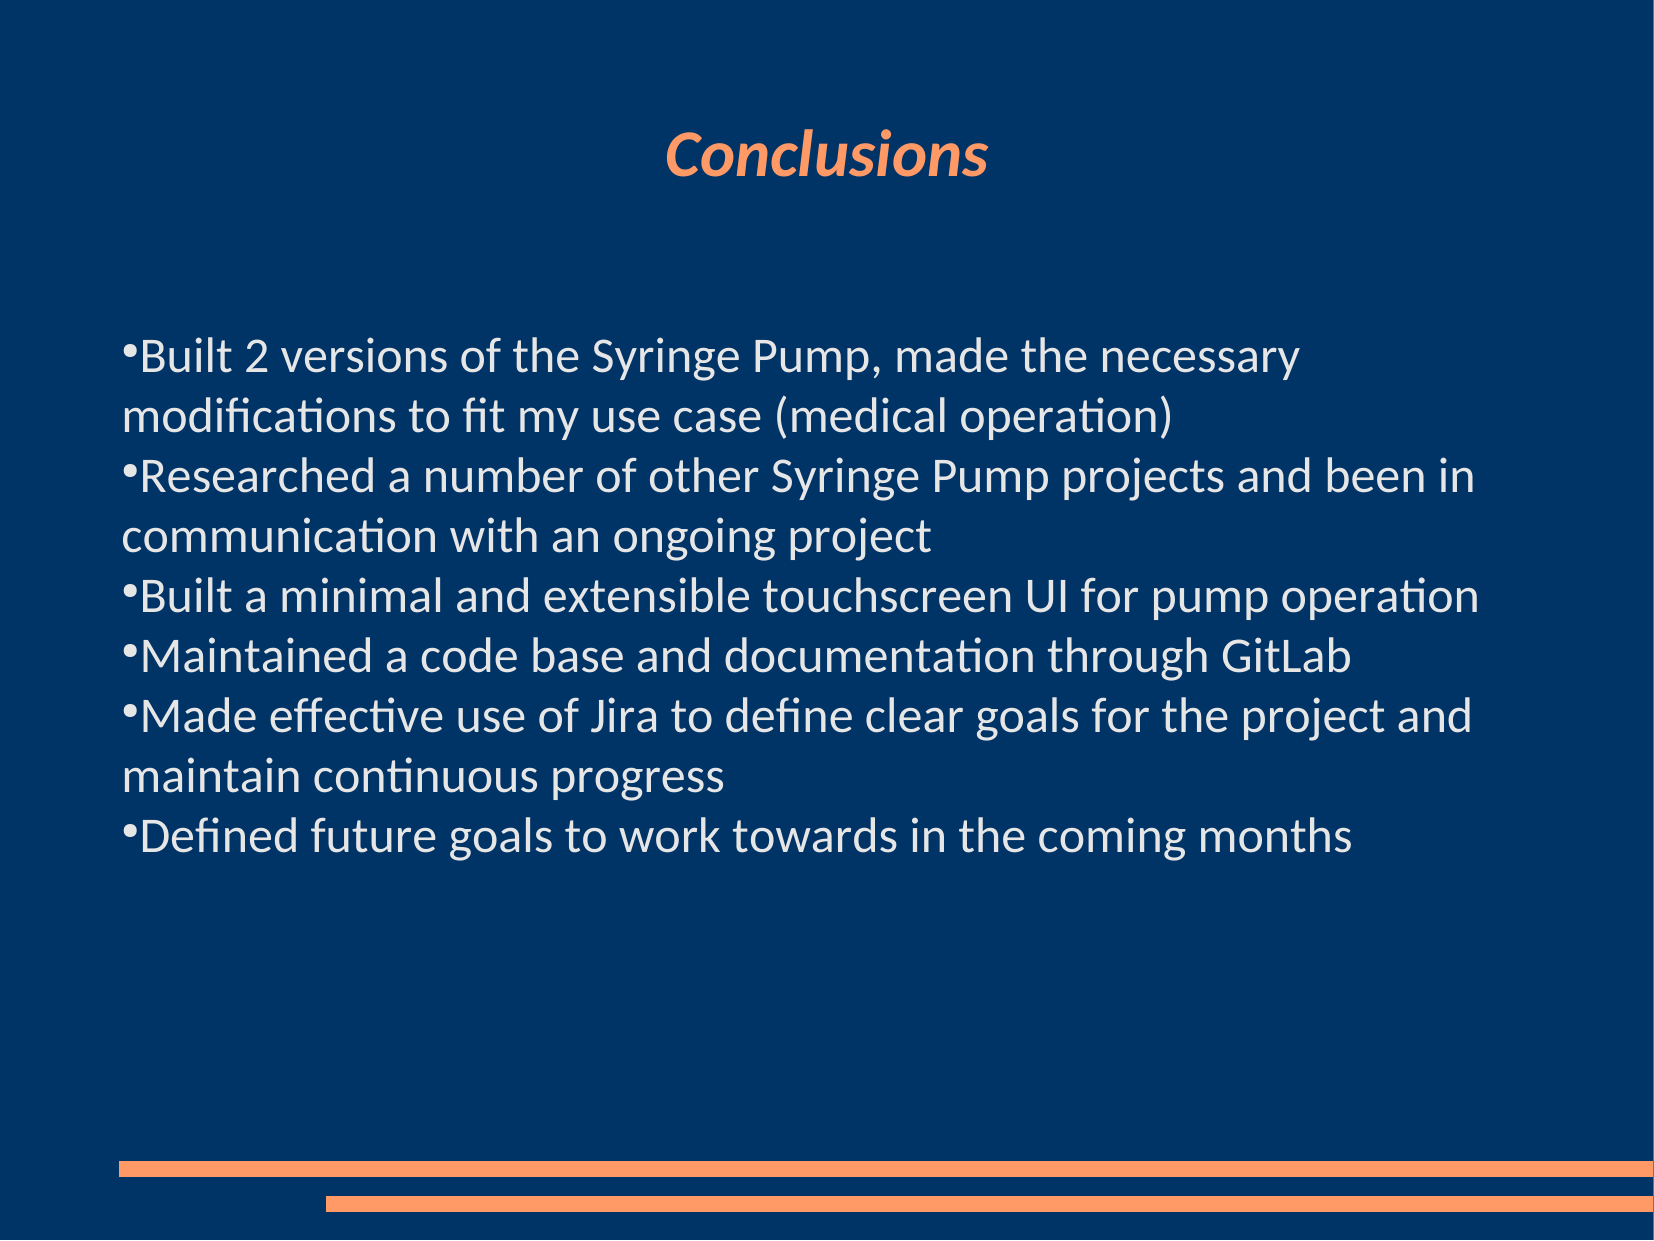

# Conclusions
Built 2 versions of the Syringe Pump, made the necessary modifications to fit my use case (medical operation)
Researched a number of other Syringe Pump projects and been in communication with an ongoing project
Built a minimal and extensible touchscreen UI for pump operation
Maintained a code base and documentation through GitLab
Made effective use of Jira to define clear goals for the project and maintain continuous progress
Defined future goals to work towards in the coming months